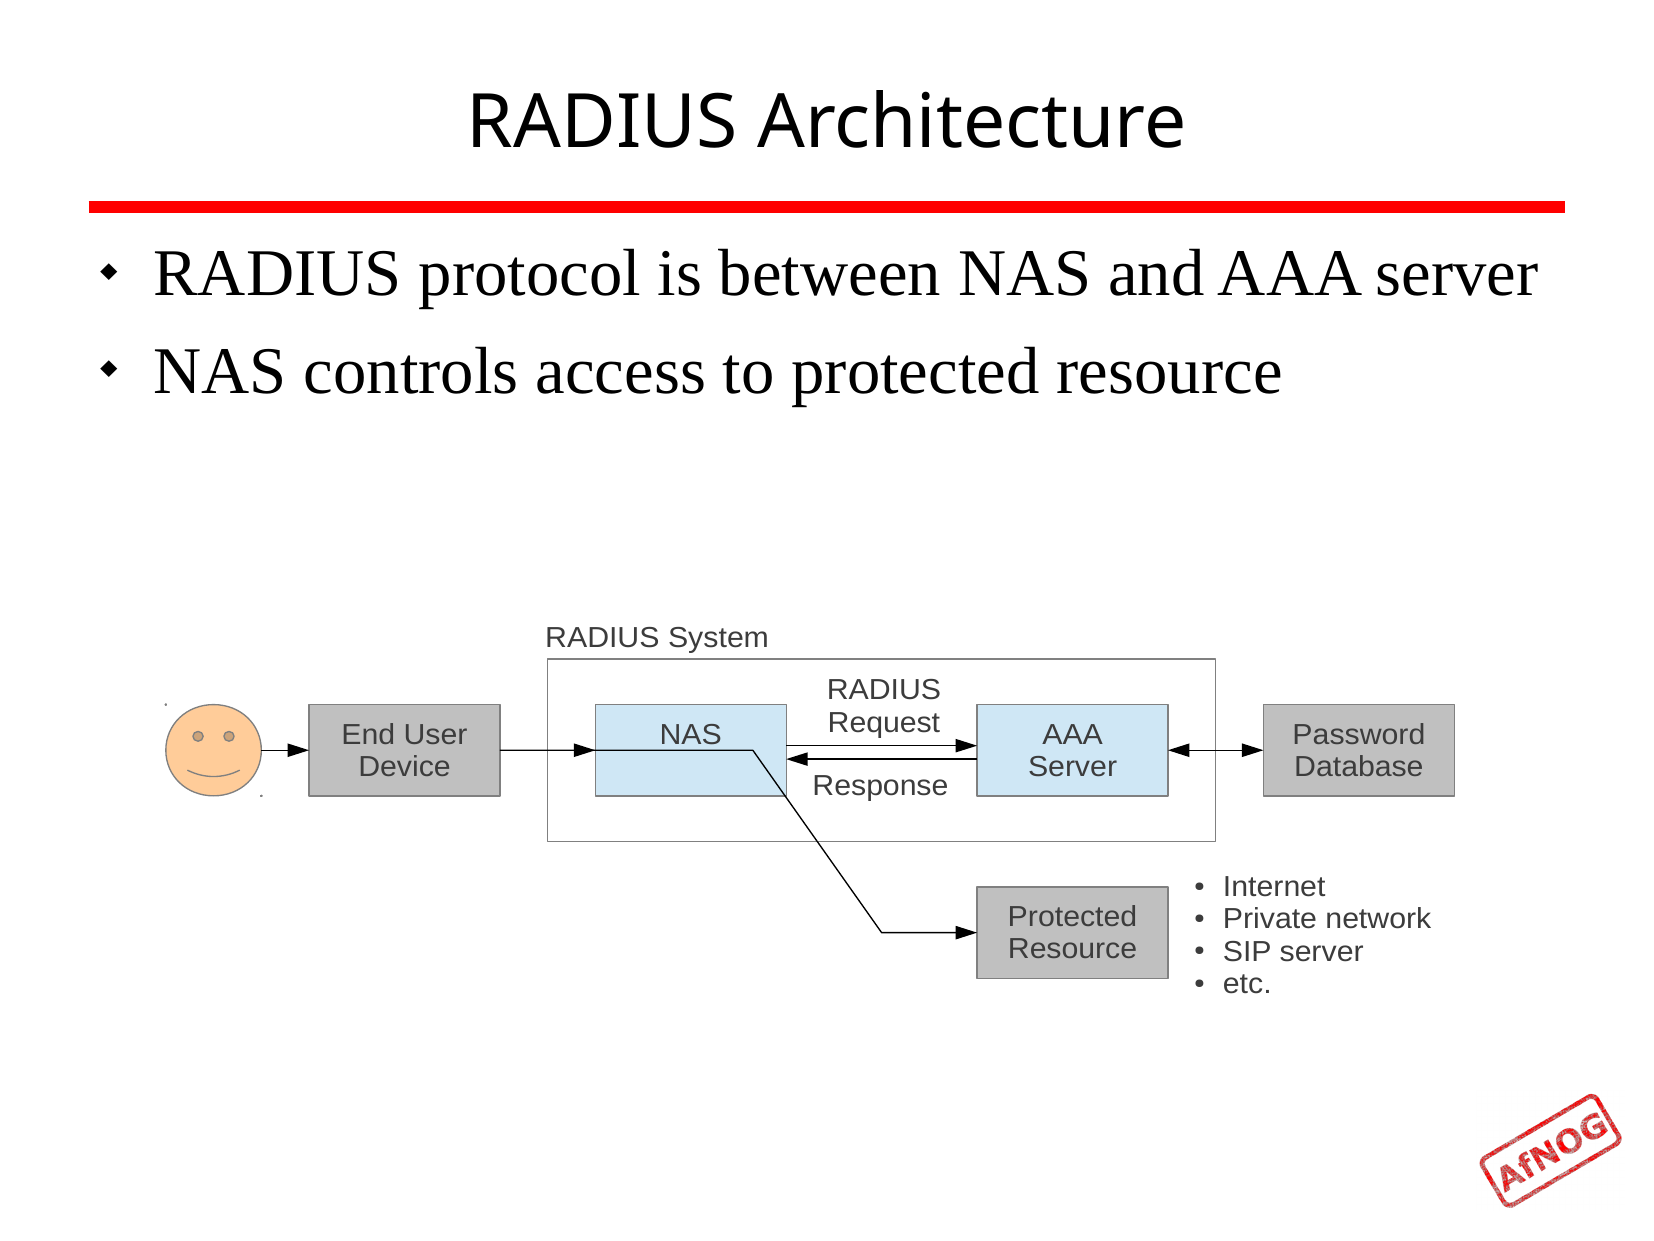

# RADIUS Architecture
RADIUS protocol is between NAS and AAA server
NAS controls access to protected resource